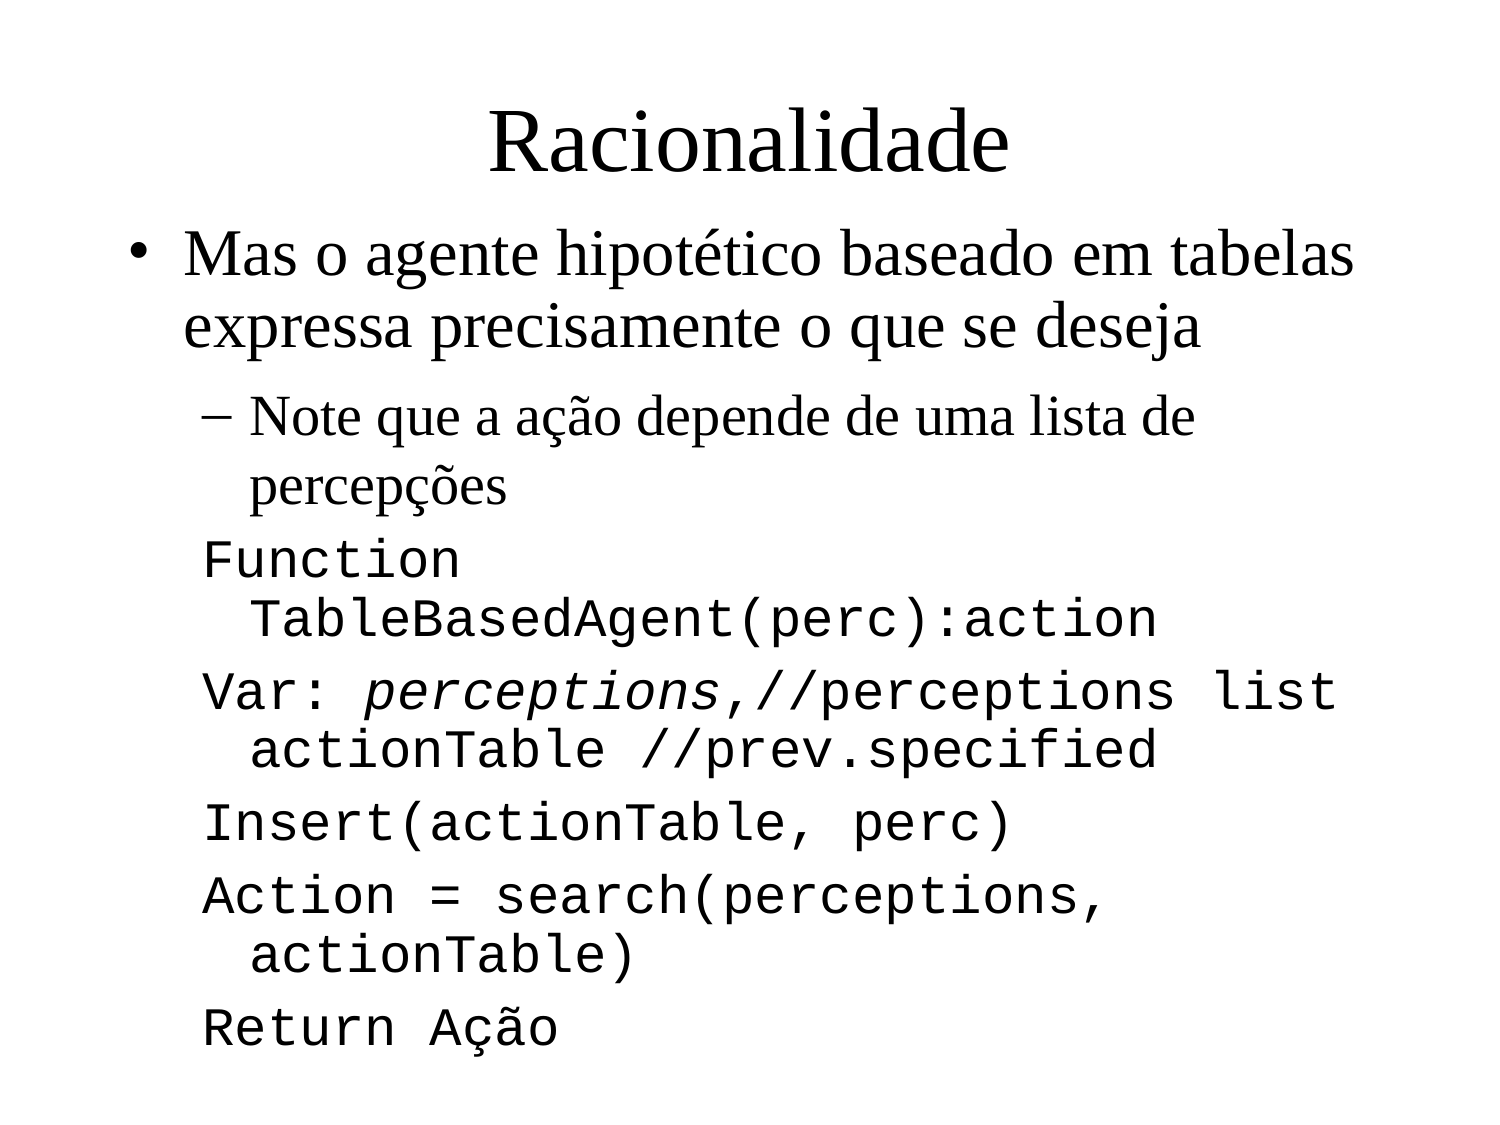

# Racionalidade
Mas o agente hipotético baseado em tabelas expressa precisamente o que se deseja
Note que a ação depende de uma lista de percepções
Function TableBasedAgent(perc):action
Var: perceptions,//perceptions list actionTable //prev.specified
Insert(actionTable, perc)
Action = search(perceptions, actionTable)
Return Ação